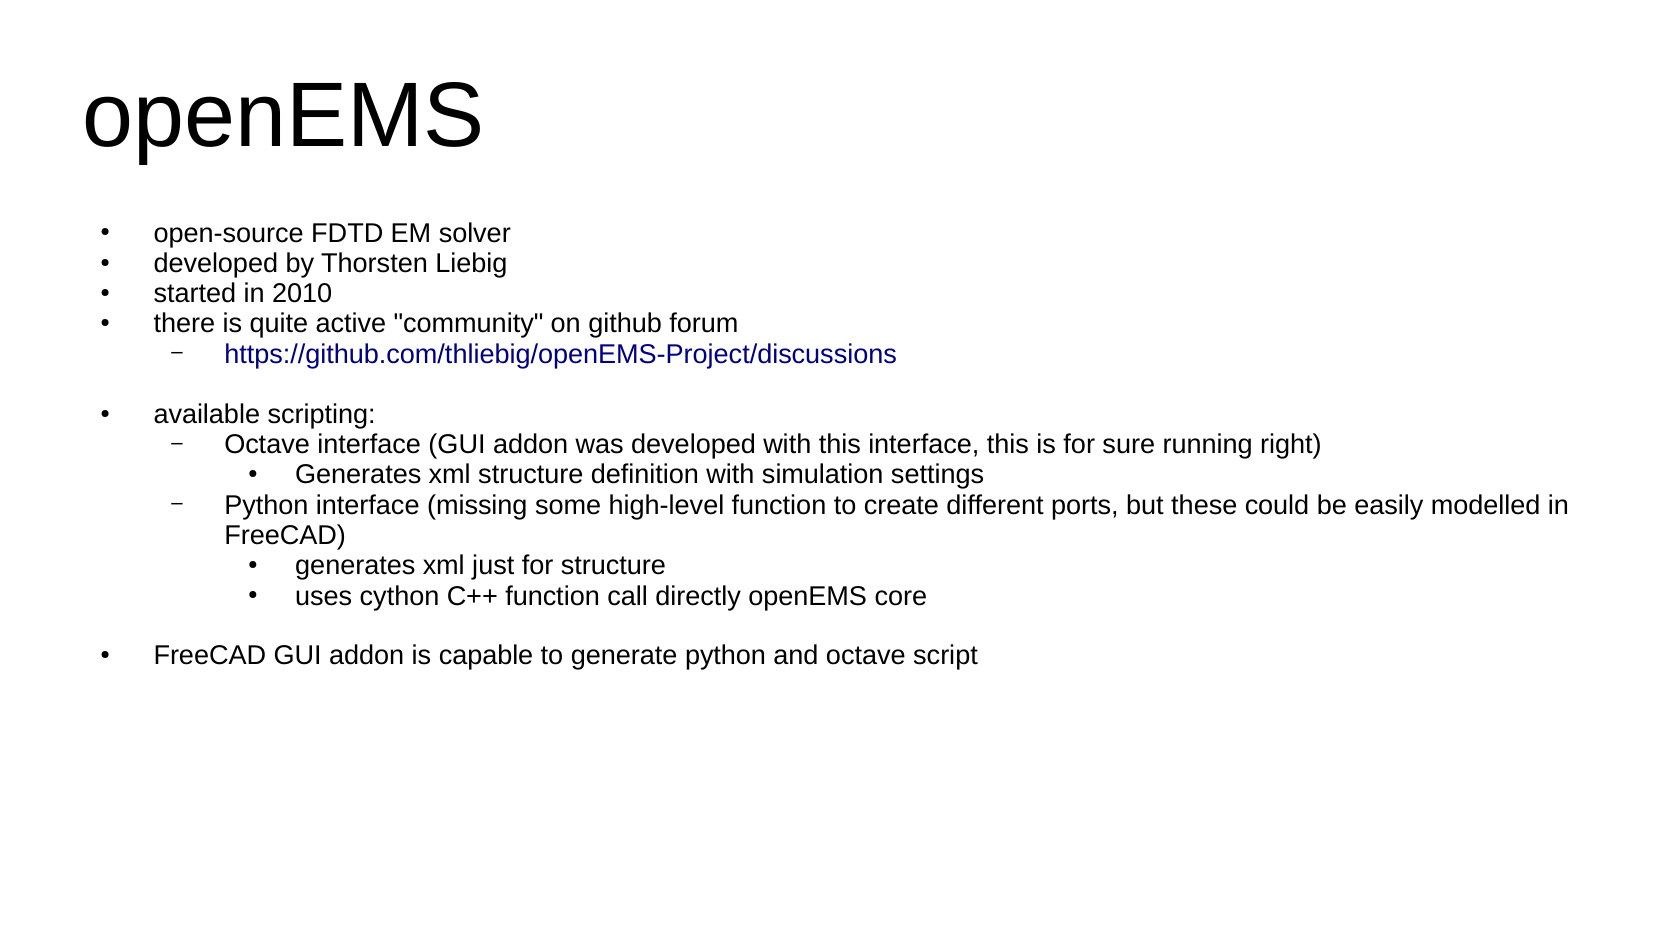

# openEMS
open-source FDTD EM solver
developed by Thorsten Liebig
started in 2010
there is quite active "community" on github forum
https://github.com/thliebig/openEMS-Project/discussions
available scripting:
Octave interface (GUI addon was developed with this interface, this is for sure running right)
Generates xml structure definition with simulation settings
Python interface (missing some high-level function to create different ports, but these could be easily modelled in FreeCAD)
generates xml just for structure
uses cython C++ function call directly openEMS core
FreeCAD GUI addon is capable to generate python and octave script